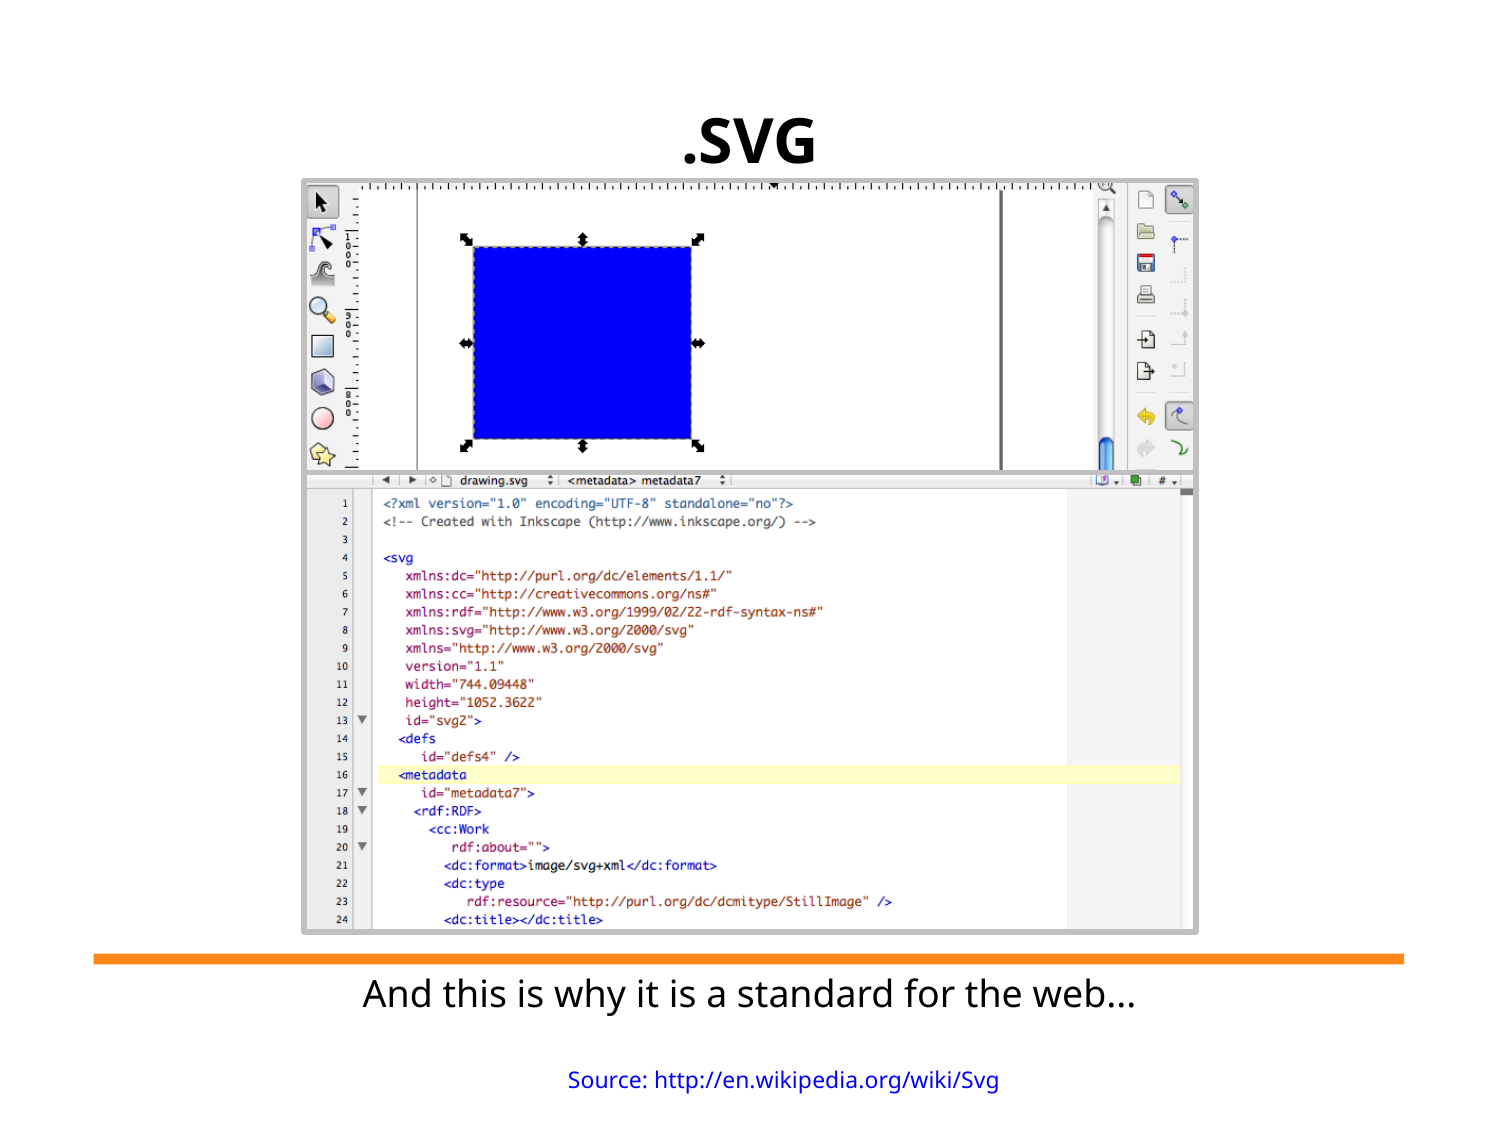

# .SVG
And this is why it is a standard for the web...
Source: http://en.wikipedia.org/wiki/Svg